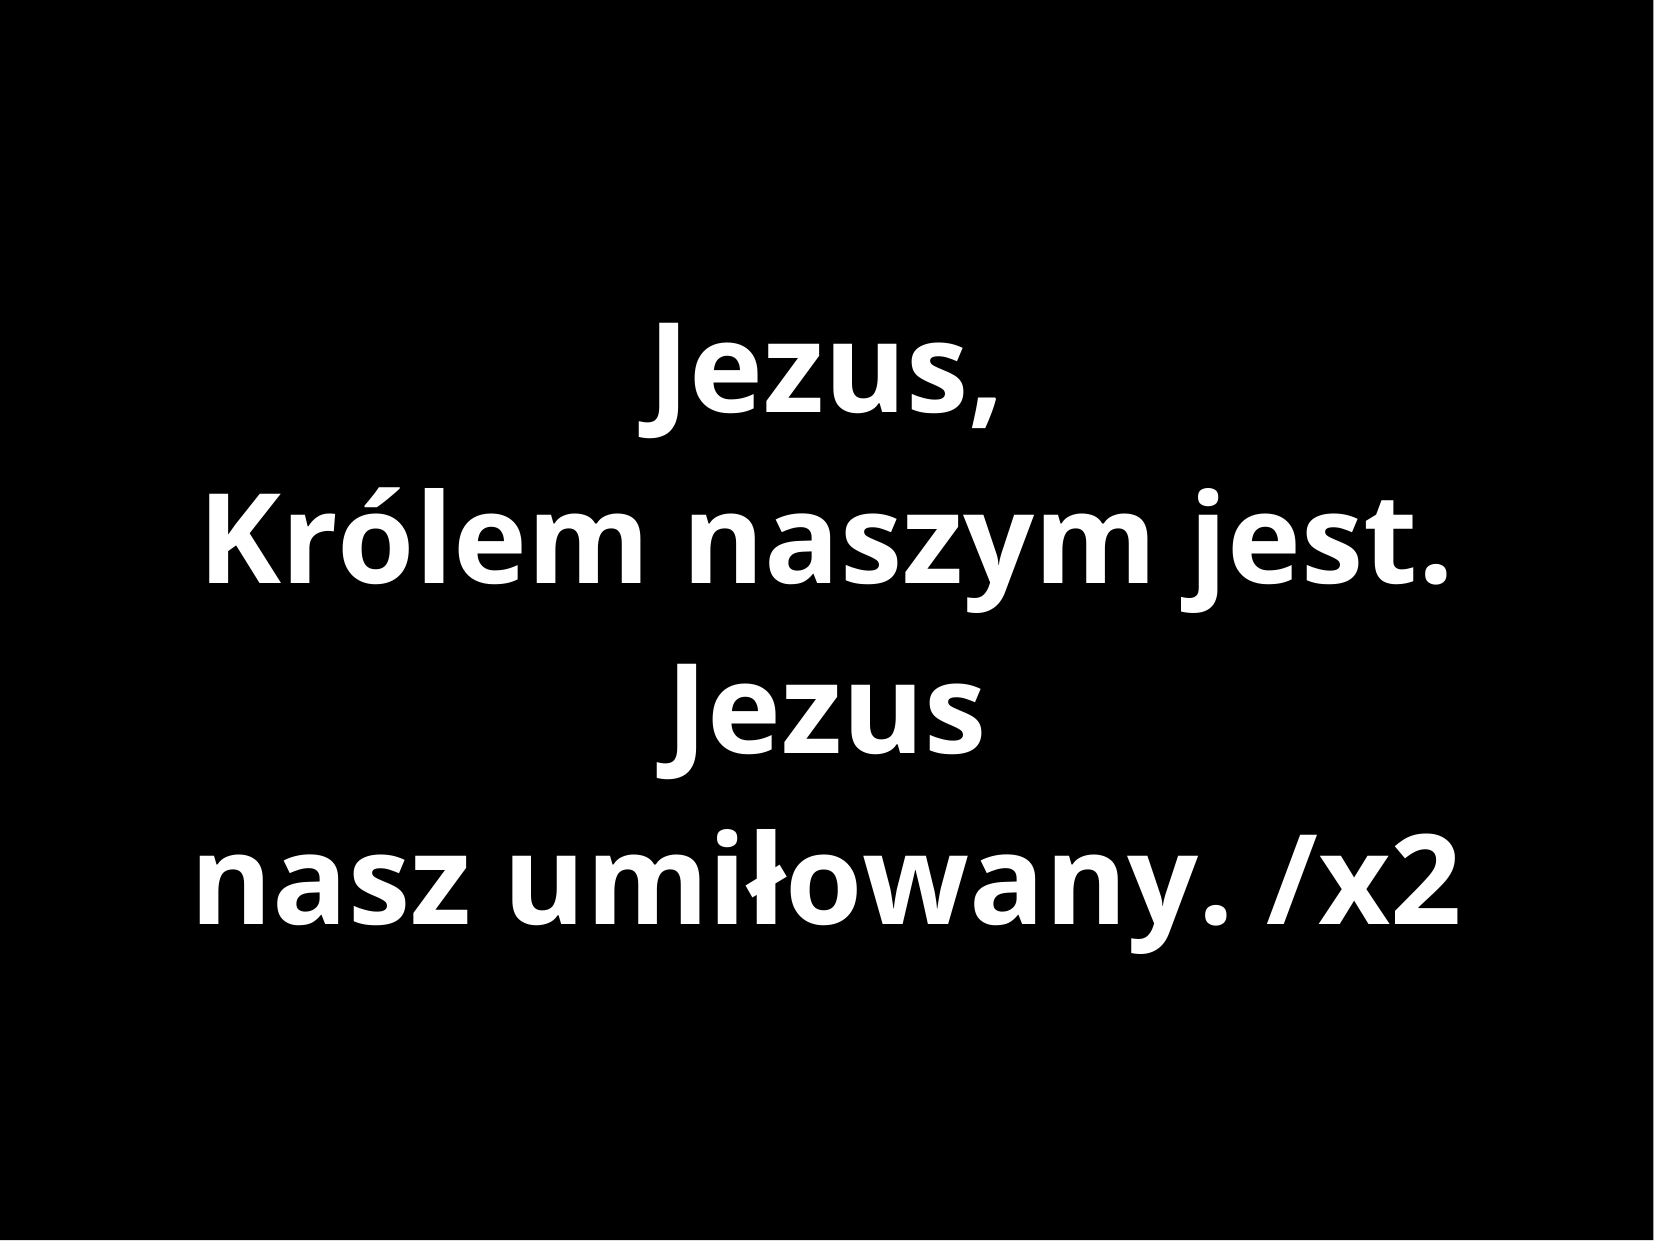

# Jezus, Królem naszym jest. Jezus nasz umiłowany. /x2